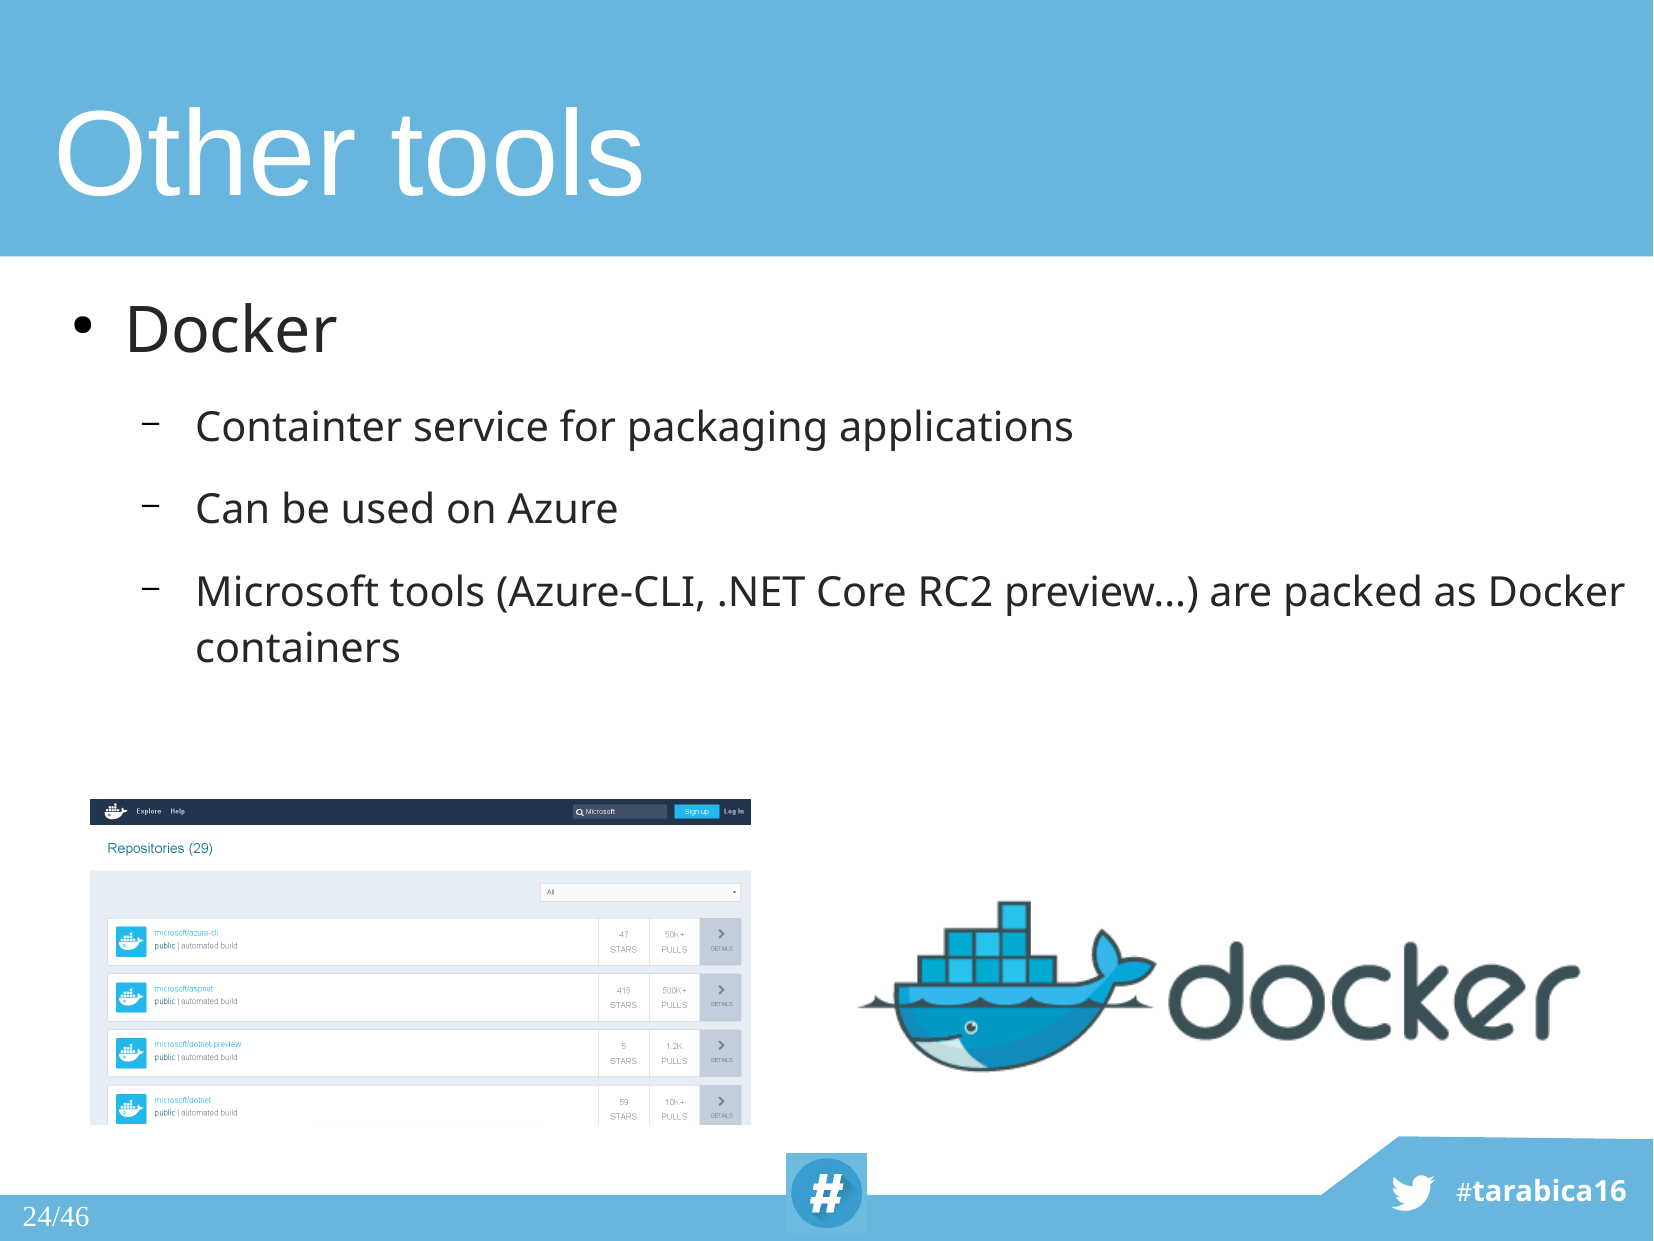

# Other tools
Docker
Containter service for packaging applications
Can be used on Azure
Microsoft tools (Azure-CLI, .NET Core RC2 preview…) are packed as Docker containers
24